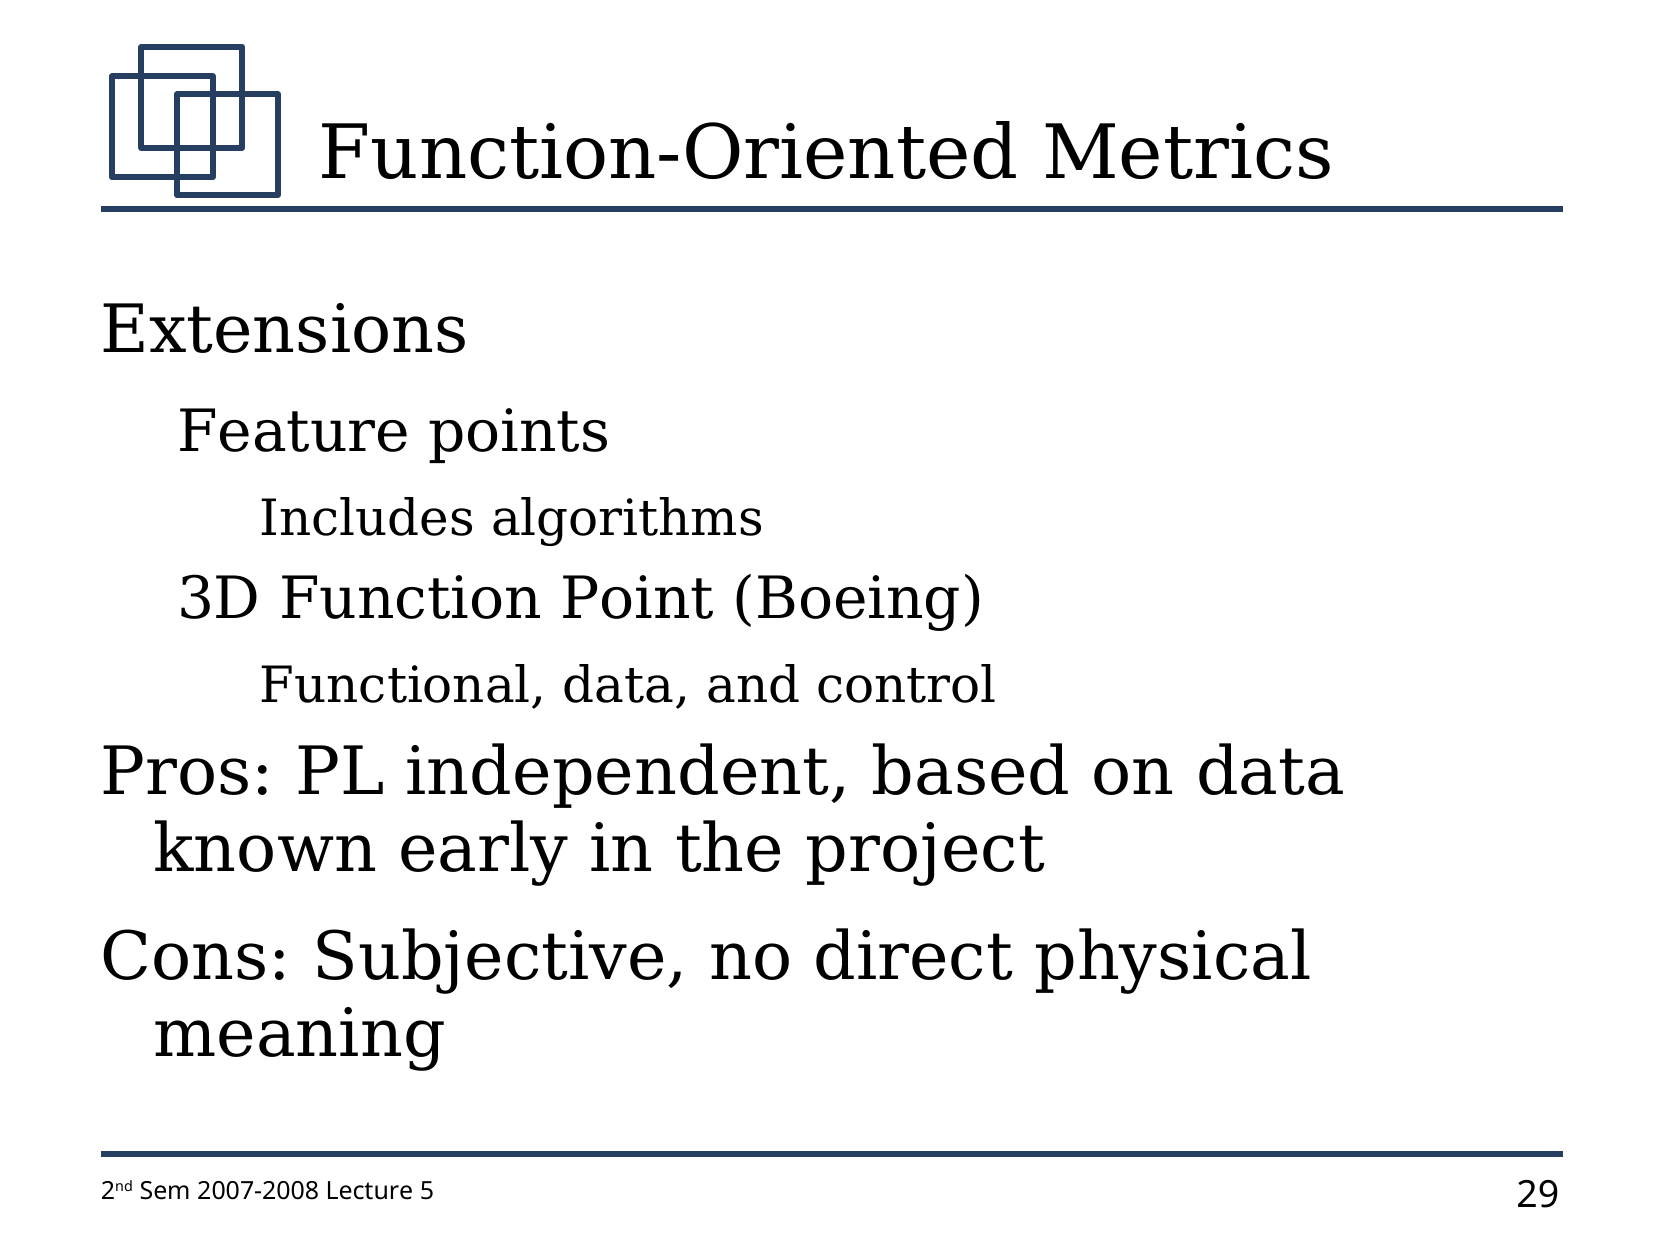

# Function-Oriented Metrics
Extensions
Feature points
Includes algorithms
3D Function Point (Boeing)
Functional, data, and control
Pros: PL independent, based on data known early in the project
Cons: Subjective, no direct physical meaning